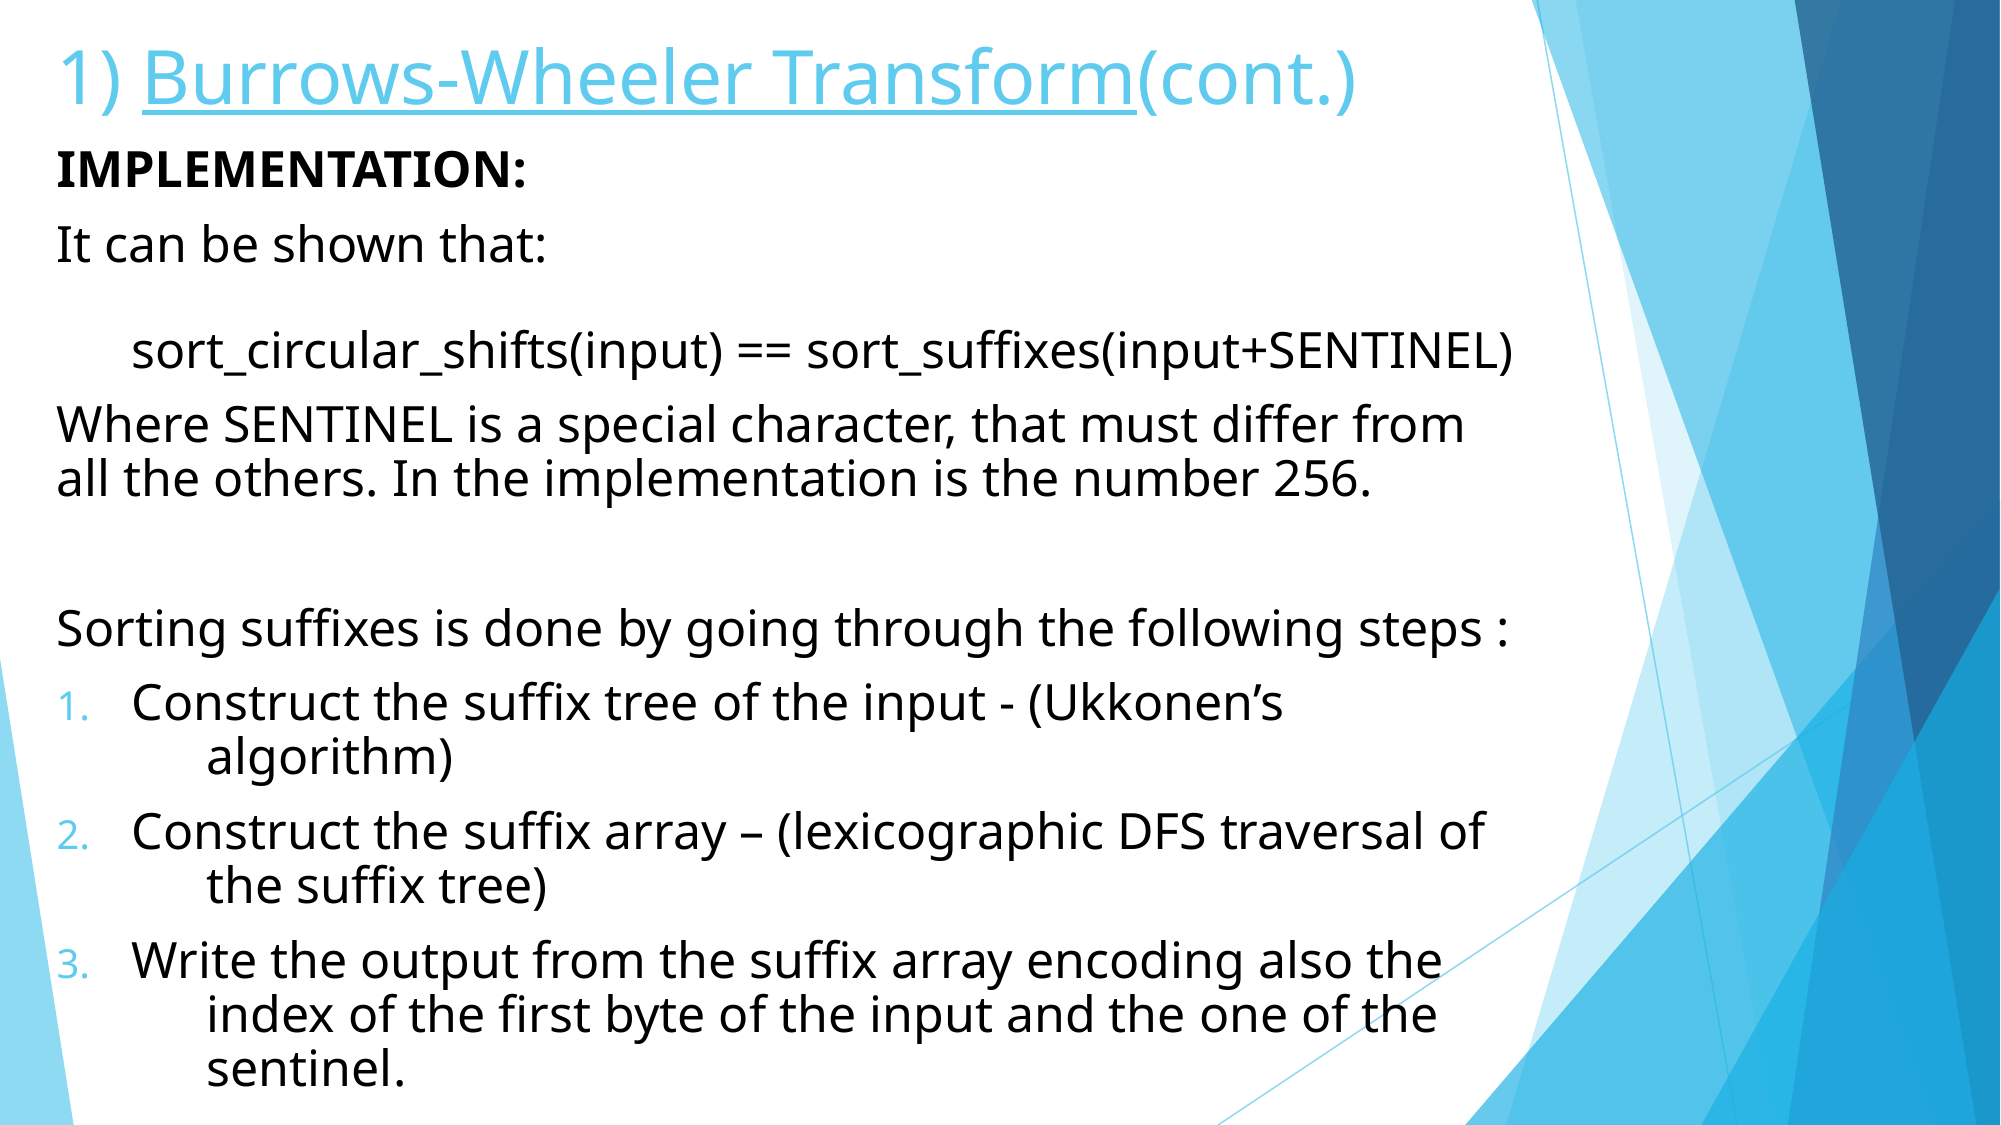

# 1) Burrows-Wheeler Transform(cont.)
IMPLEMENTATION:
It can be shown that:
	sort_circular_shifts(input) == sort_suffixes(input+SENTINEL)
Where SENTINEL is a special character, that must differ from all the others. In the implementation is the number 256.
Sorting suffixes is done by going through the following steps :
Construct the suffix tree of the input - (Ukkonen’s algorithm)
Construct the suffix array – (lexicographic DFS traversal of the suffix tree)
Write the output from the suffix array encoding also the index of the first byte of the input and the one of the sentinel.